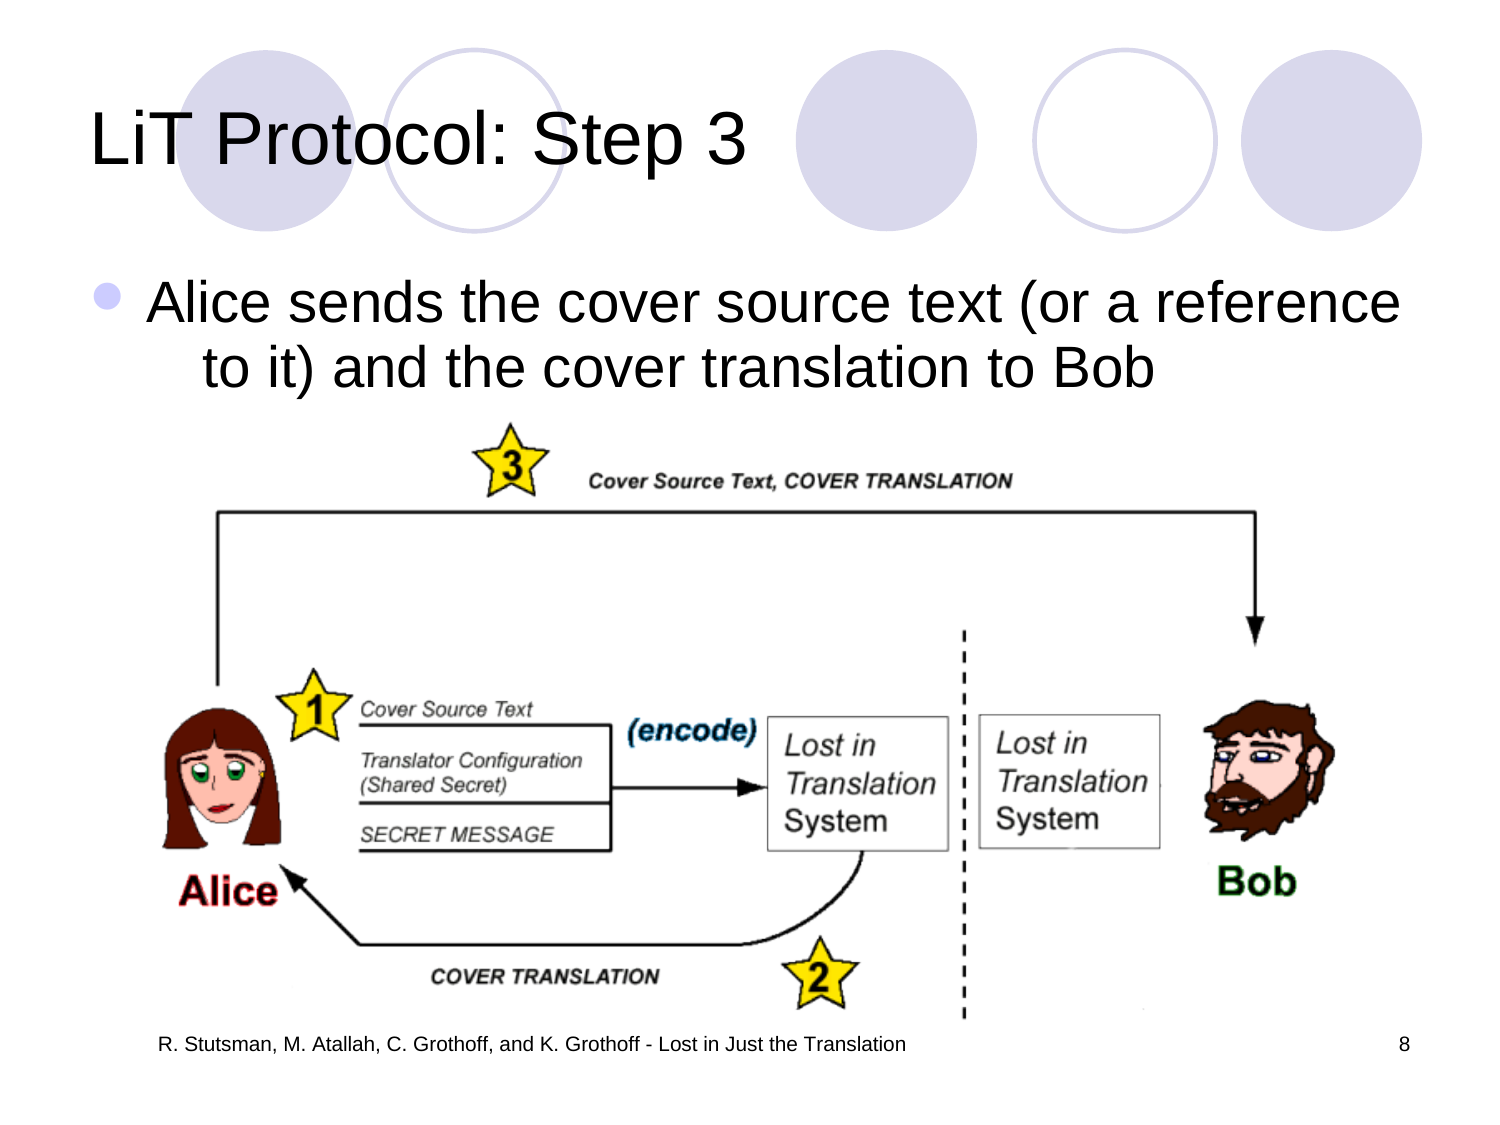

# LiT Protocol: Step 3
Alice sends the cover source text (or a reference to it) and the cover translation to Bob
R. Stutsman, M. Atallah, C. Grothoff, and K. Grothoff - Lost in Just the Translation
8